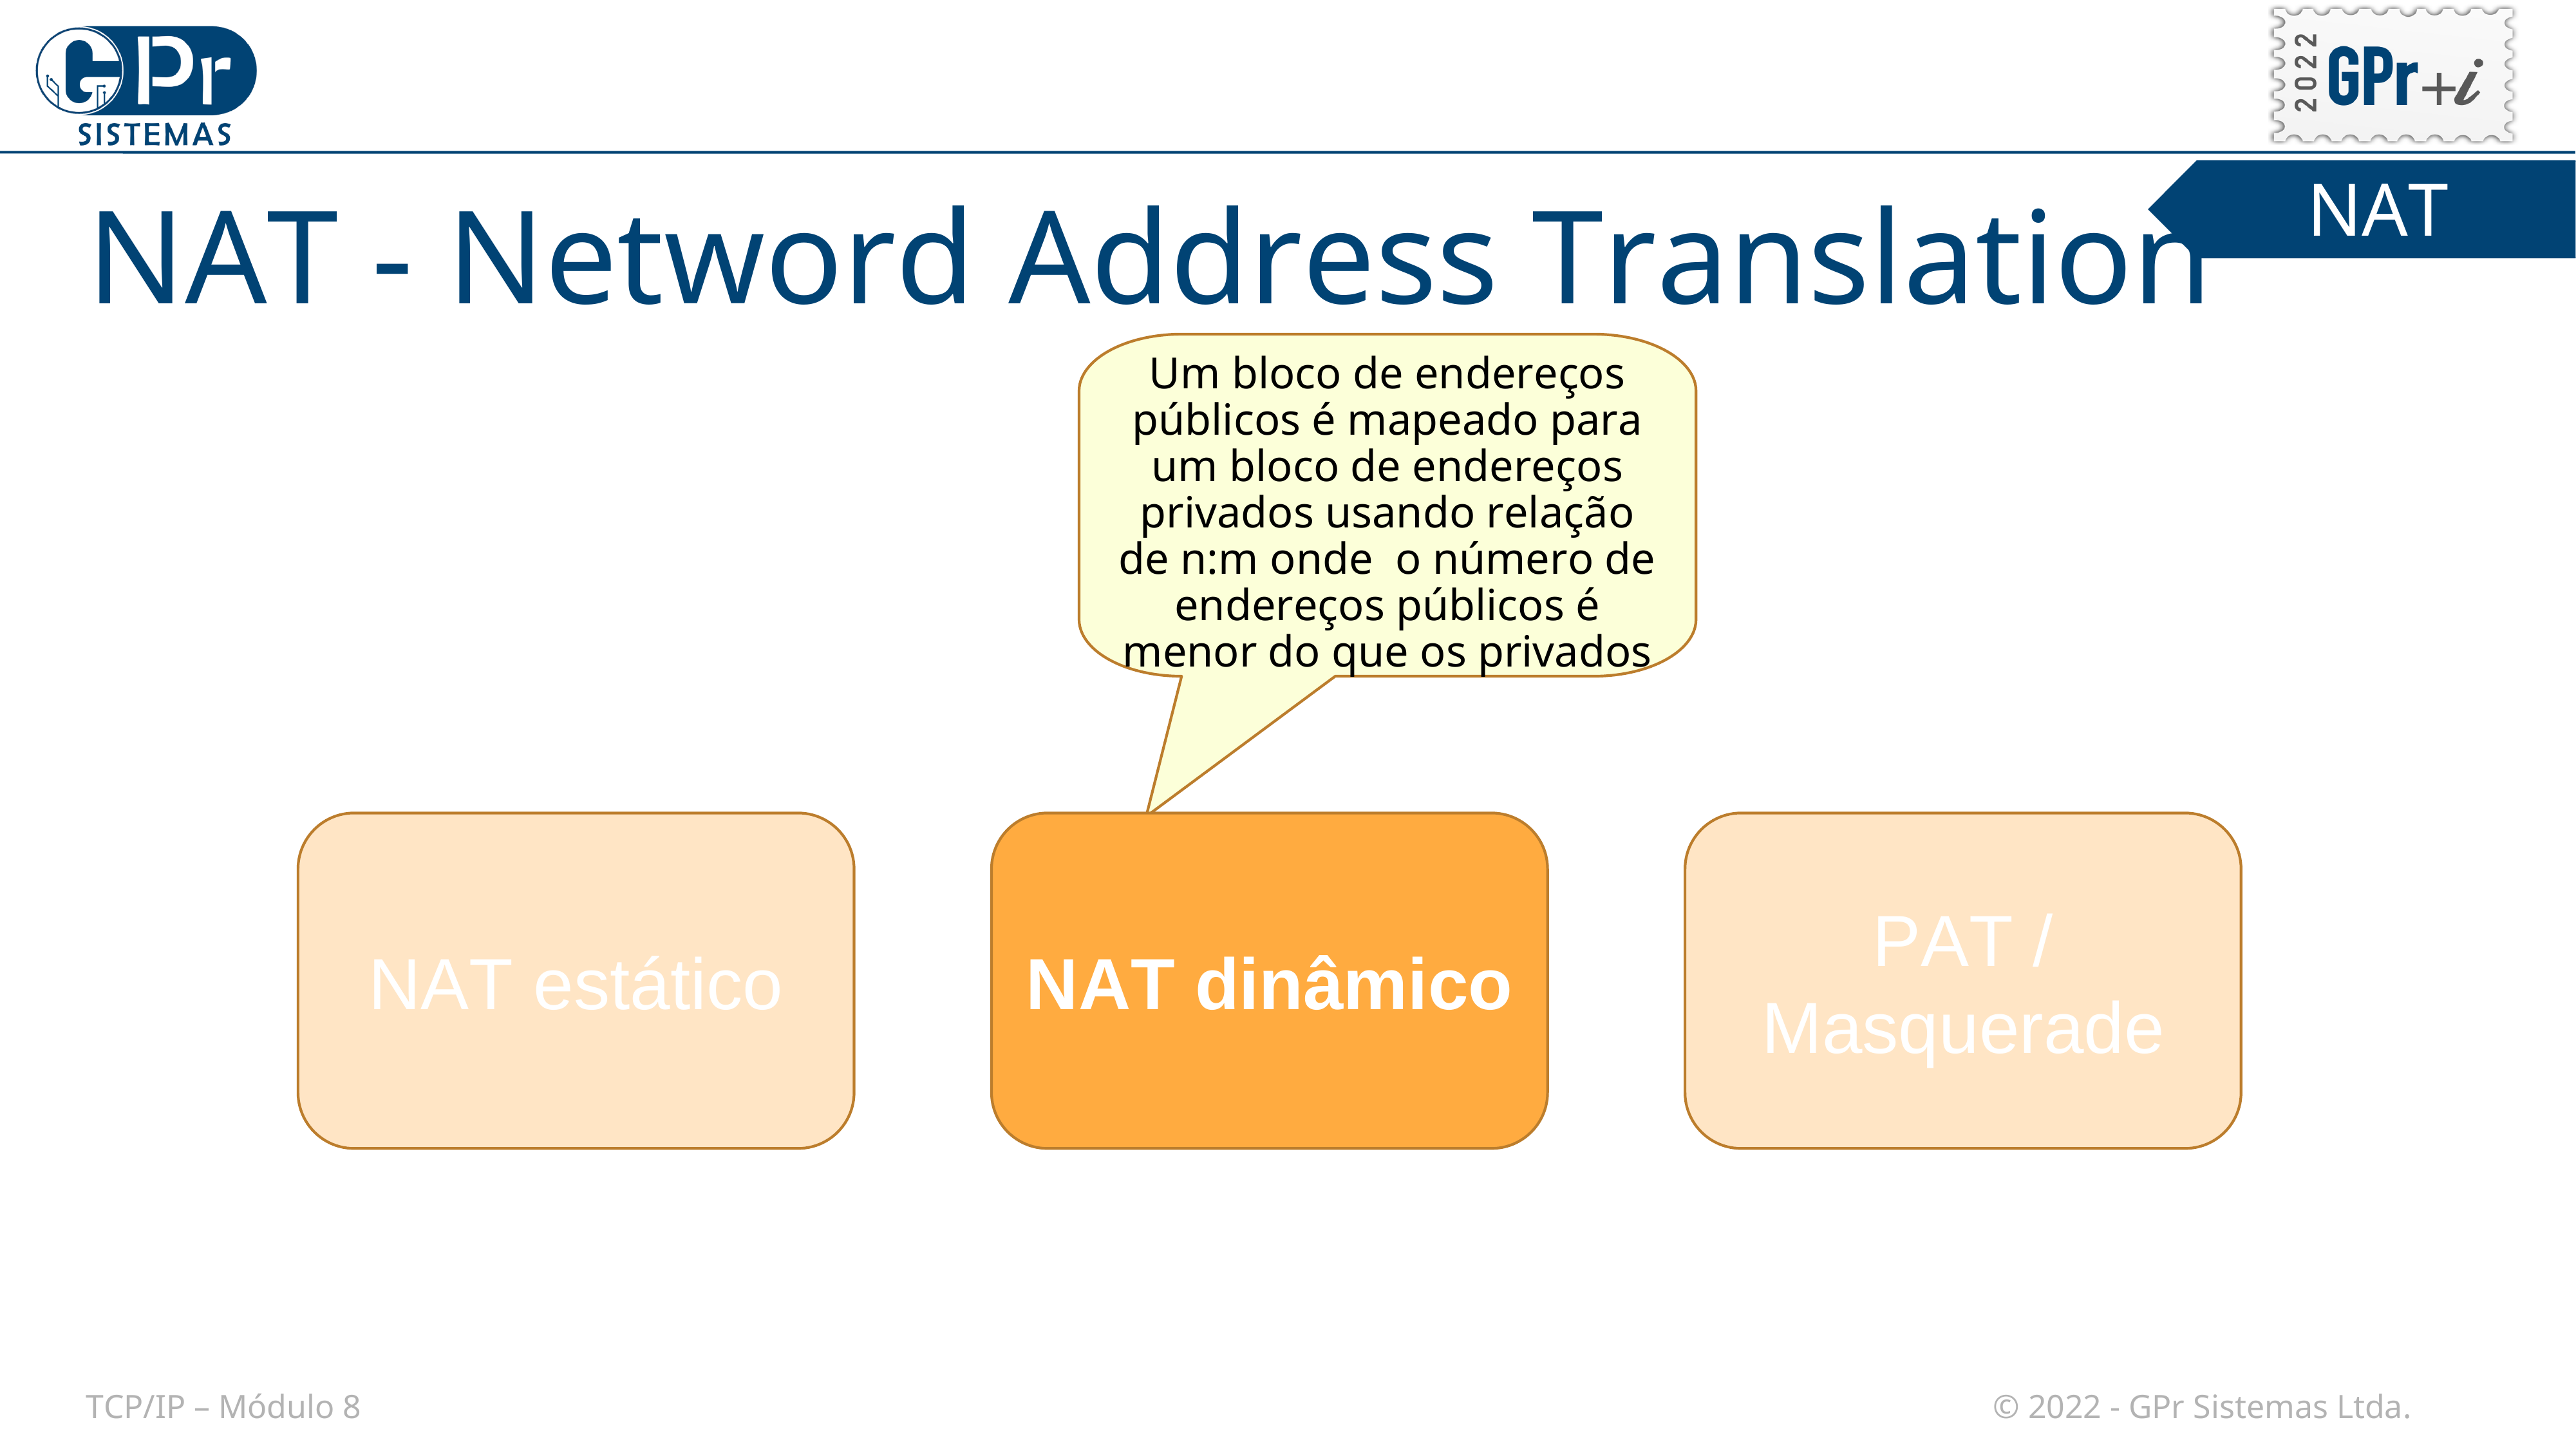

NAT
# NAT - Netword Address Translation
Um bloco de endereços públicos é mapeado para um bloco de endereços privados usando relação de n:m onde o número de endereços públicos é menor do que os privados
NAT estático
NAT dinâmico
PAT / Masquerade